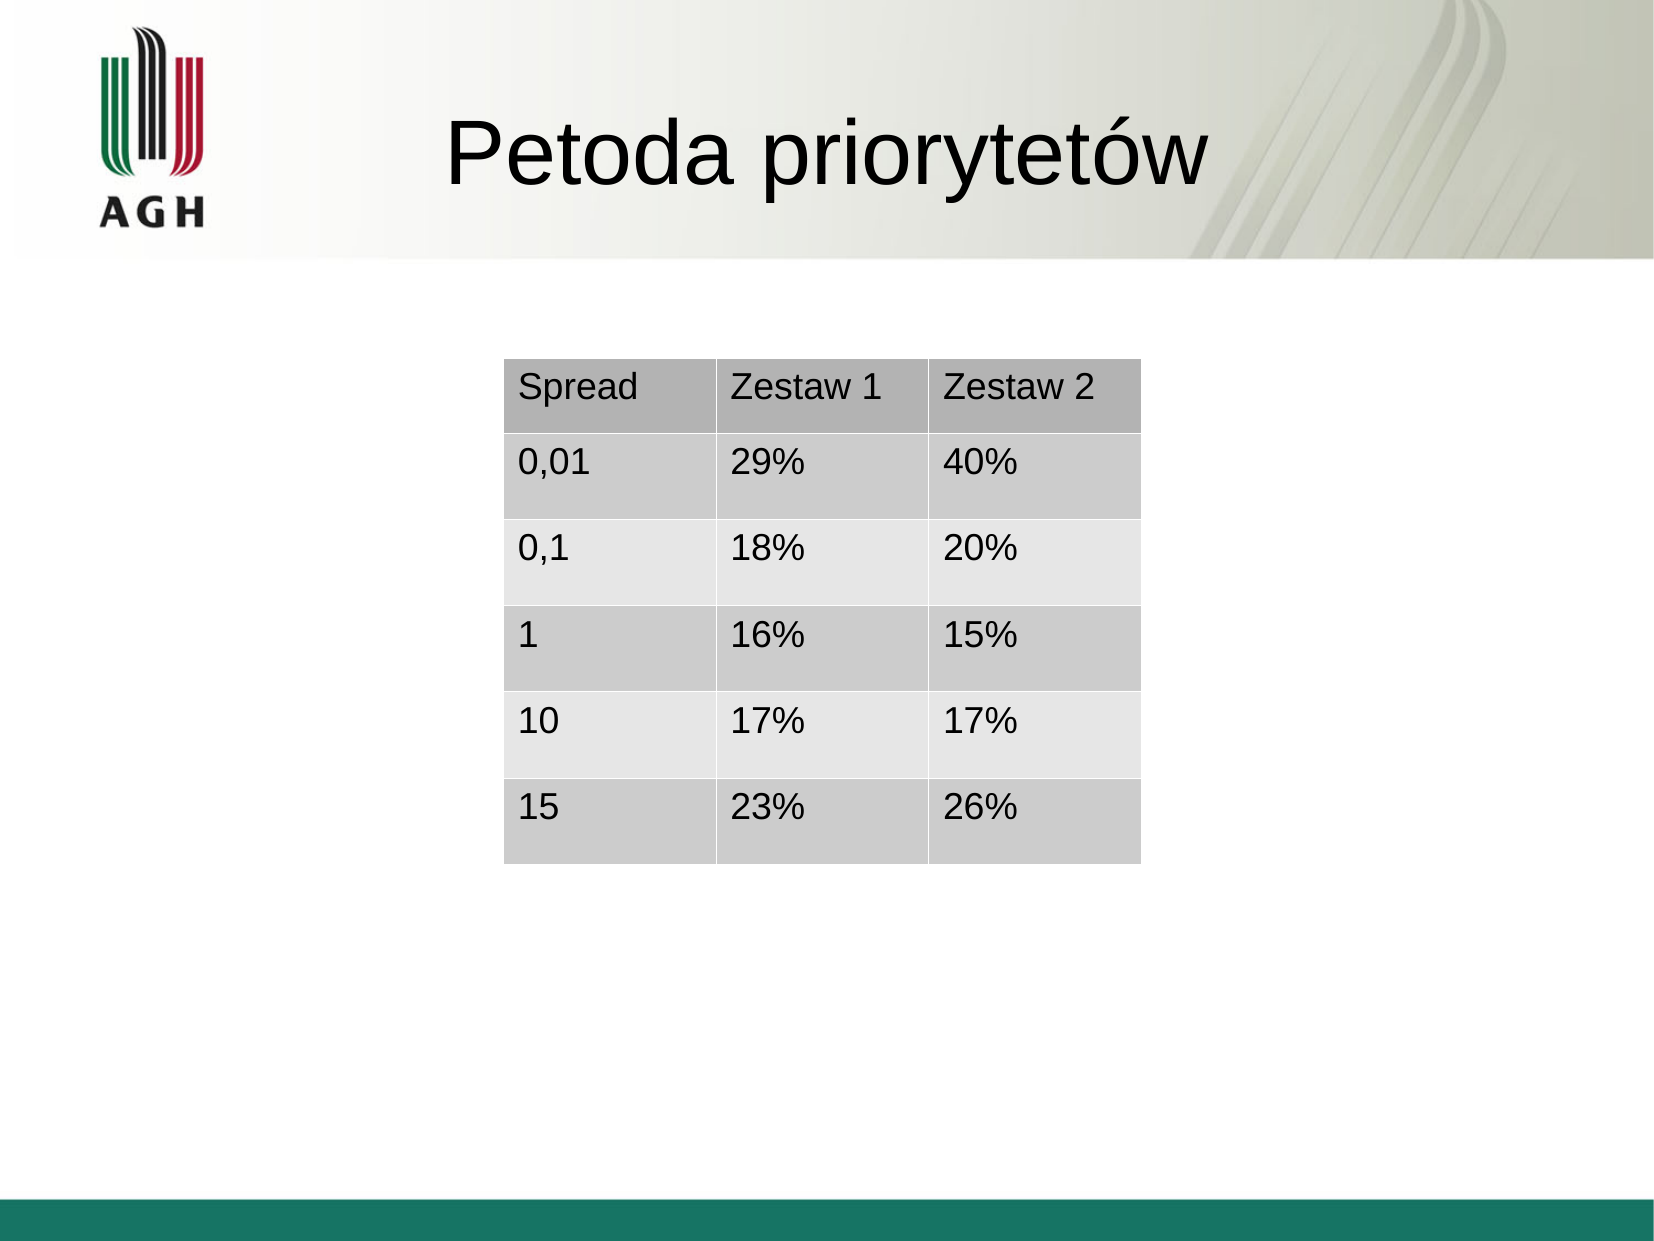

# Petoda priorytetów
| Spread | Zestaw 1 | Zestaw 2 |
| --- | --- | --- |
| 0,01 | 29% | 40% |
| 0,1 | 18% | 20% |
| 1 | 16% | 15% |
| 10 | 17% | 17% |
| 15 | 23% | 26% |